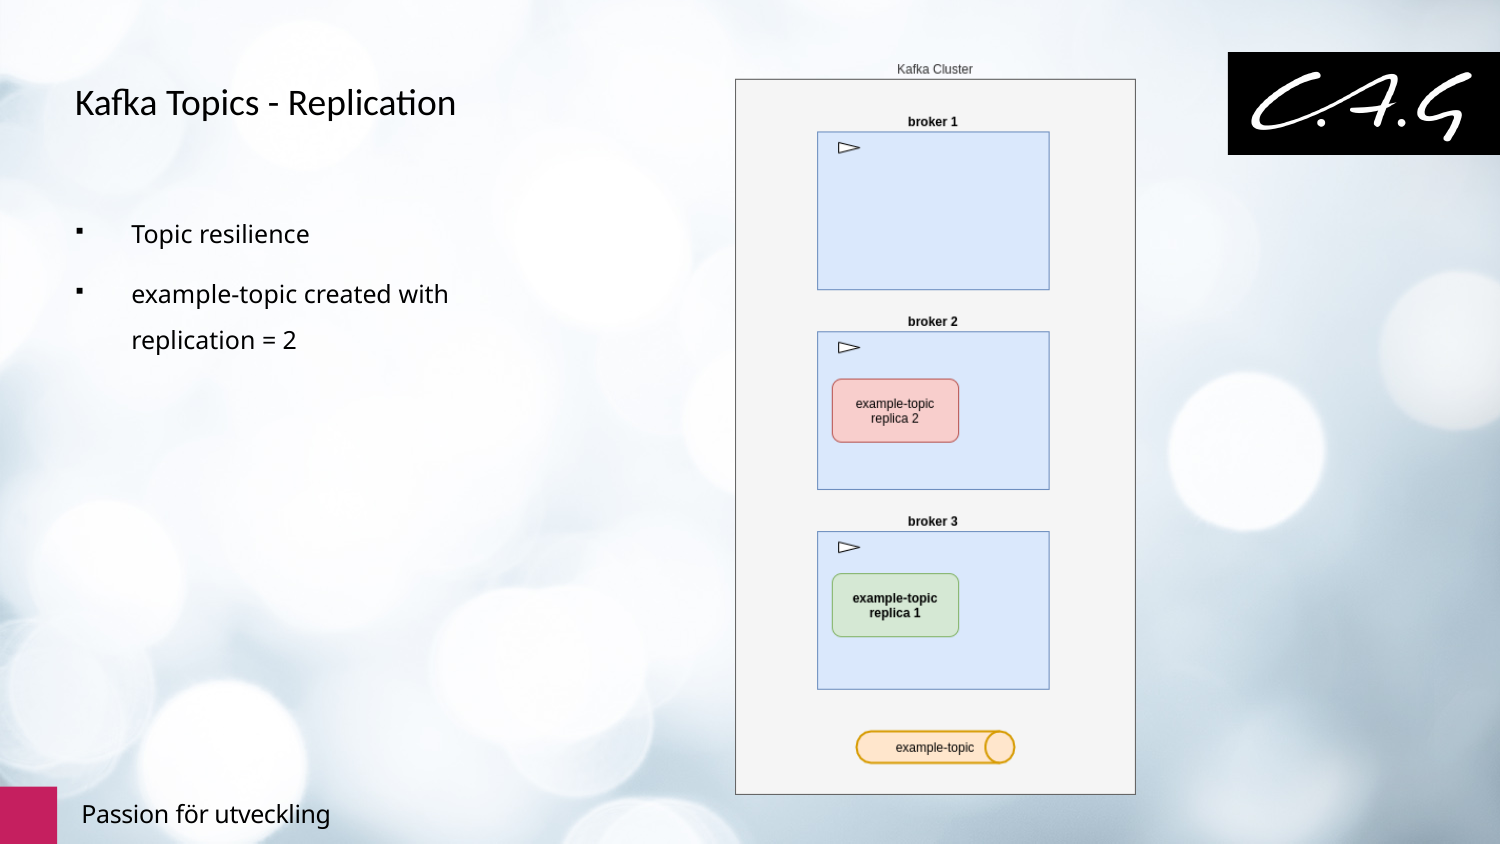

# Kafka Topics - Replication
Topic resilience
example-topic created with replication = 2